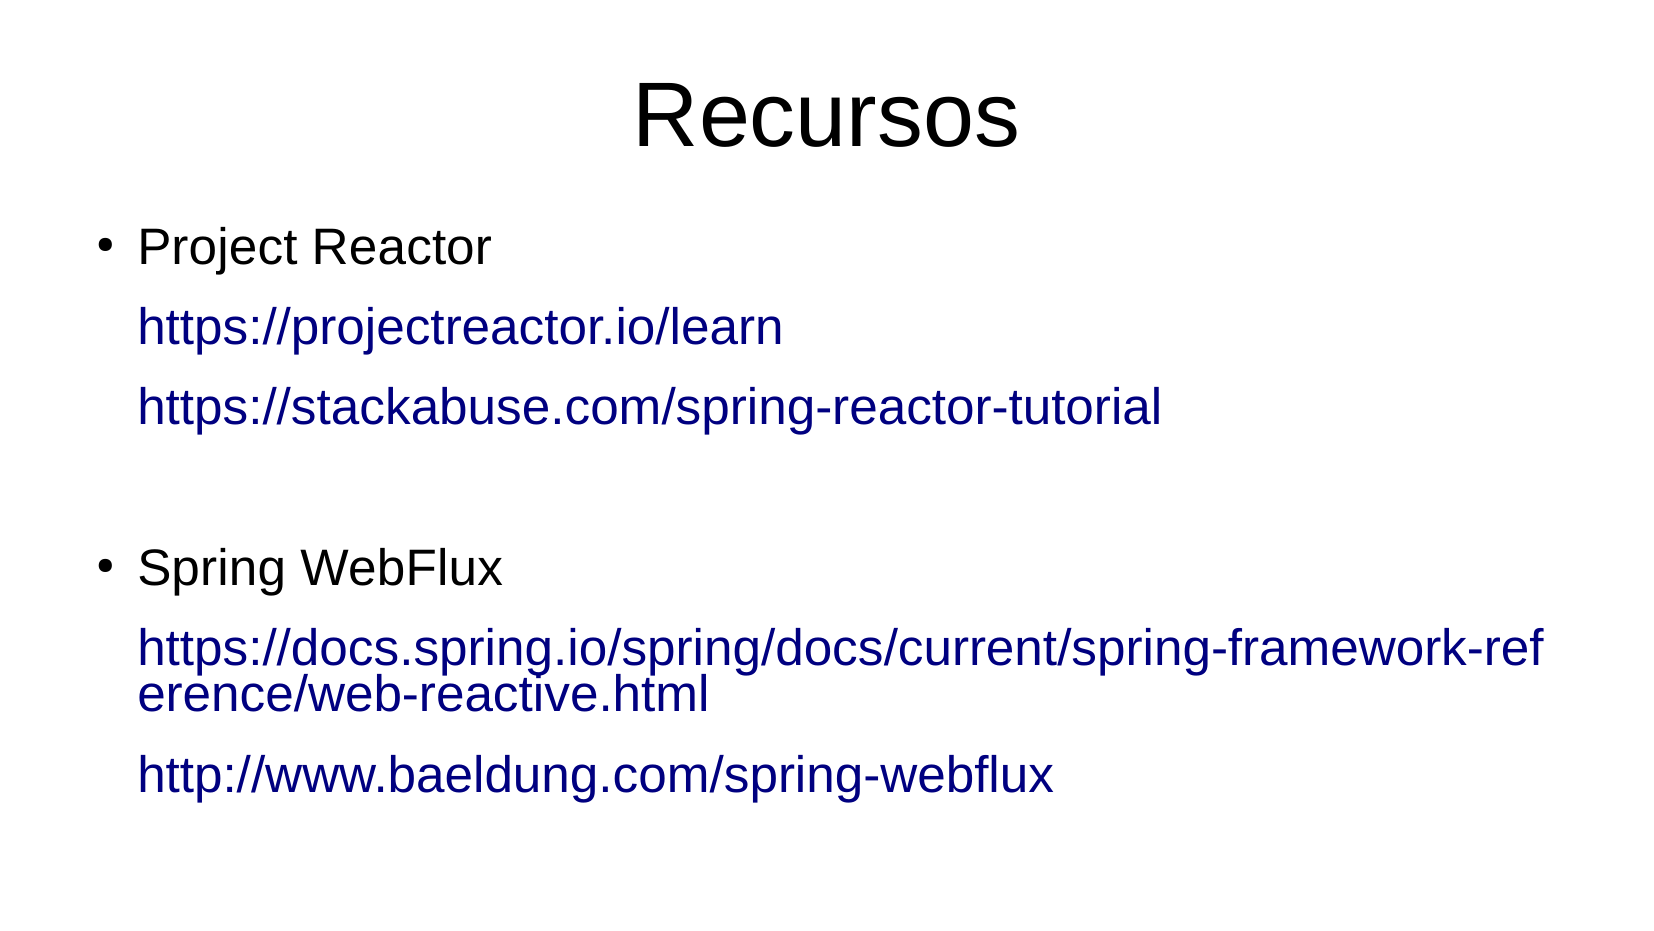

# Recursos
Project Reactor
https://projectreactor.io/learn
https://stackabuse.com/spring-reactor-tutorial
Spring WebFlux
https://docs.spring.io/spring/docs/current/spring-framework-reference/web-reactive.html
http://www.baeldung.com/spring-webflux